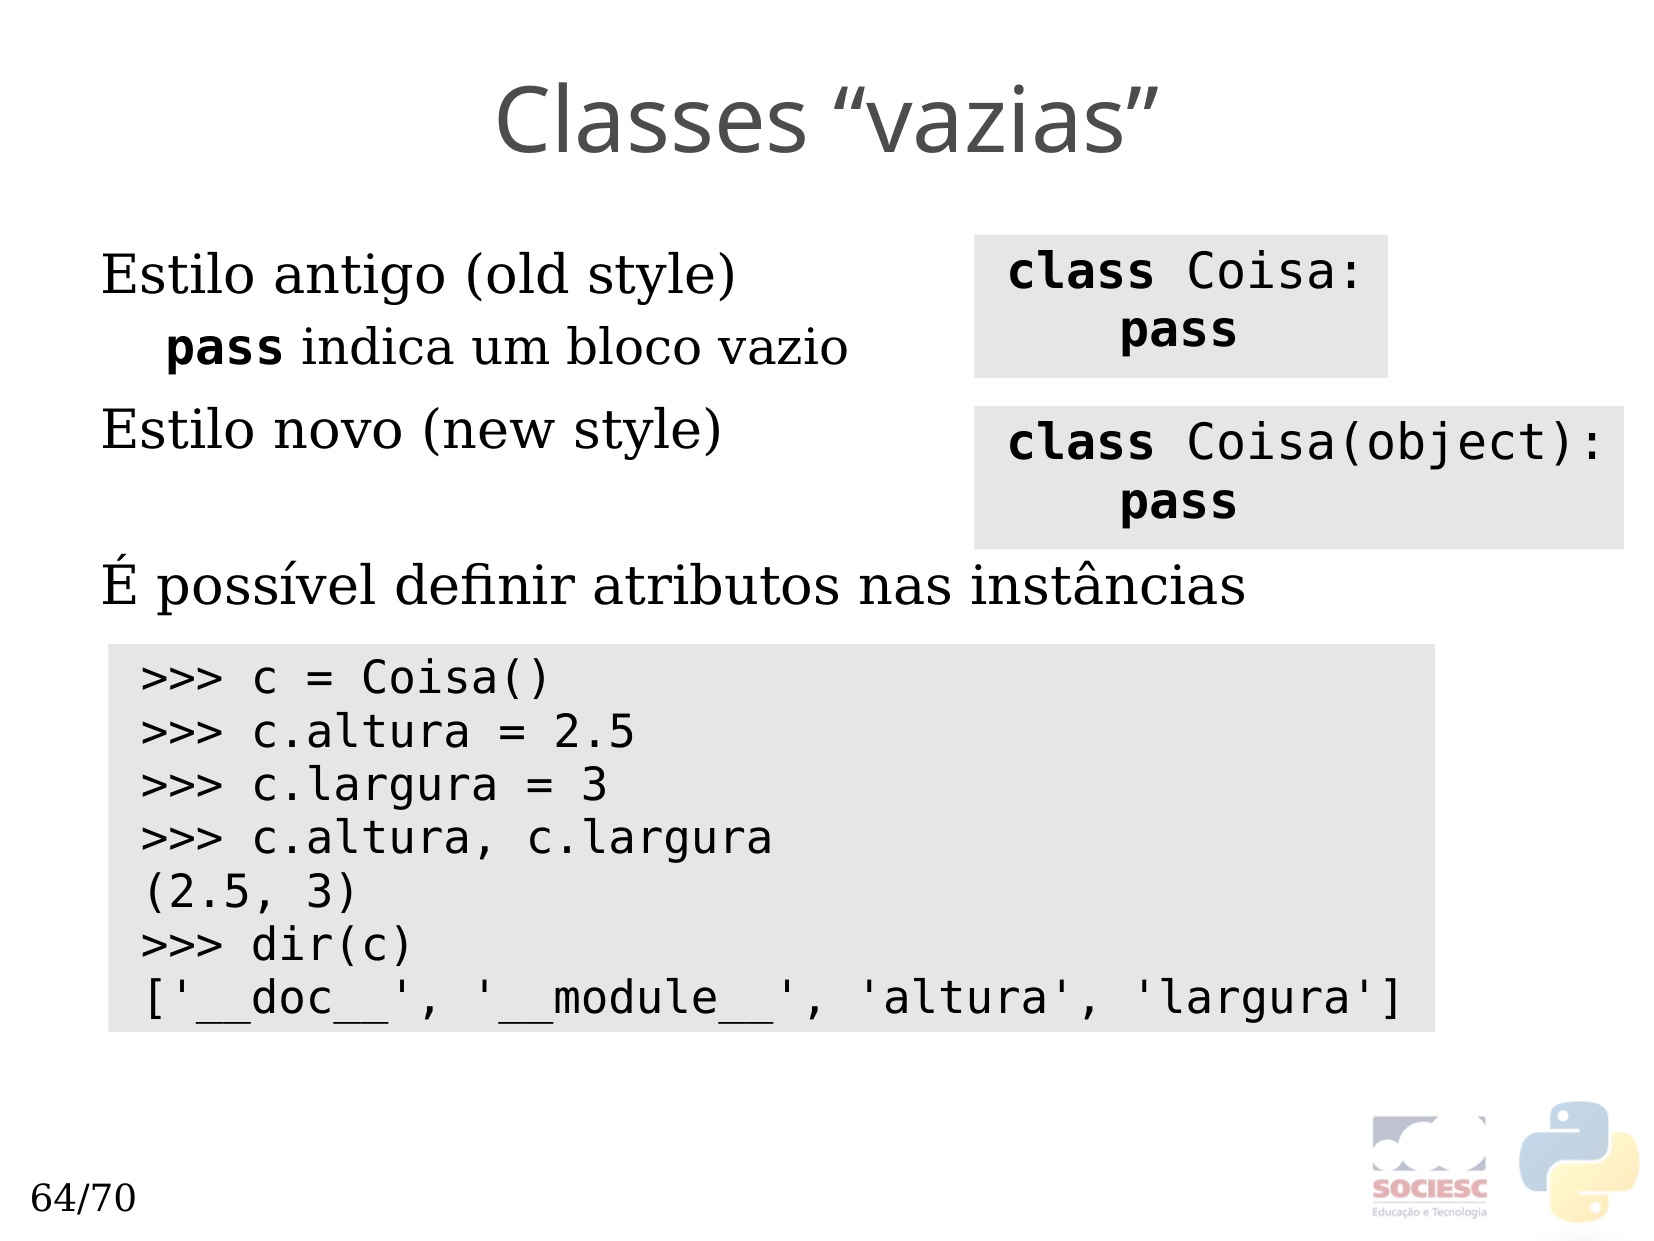

# Classes “vazias”
class Coisa:
	pass
Estilo antigo (old style)
Estilo novo (new style)
É possível definir atributos nas instâncias
pass indica um bloco vazio
class Coisa(object):
	pass
>>> c = Coisa()
>>> c.altura = 2.5
>>> c.largura = 3
>>> c.altura, c.largura
(2.5, 3)
>>> dir(c)
['__doc__', '__module__', 'altura', 'largura']